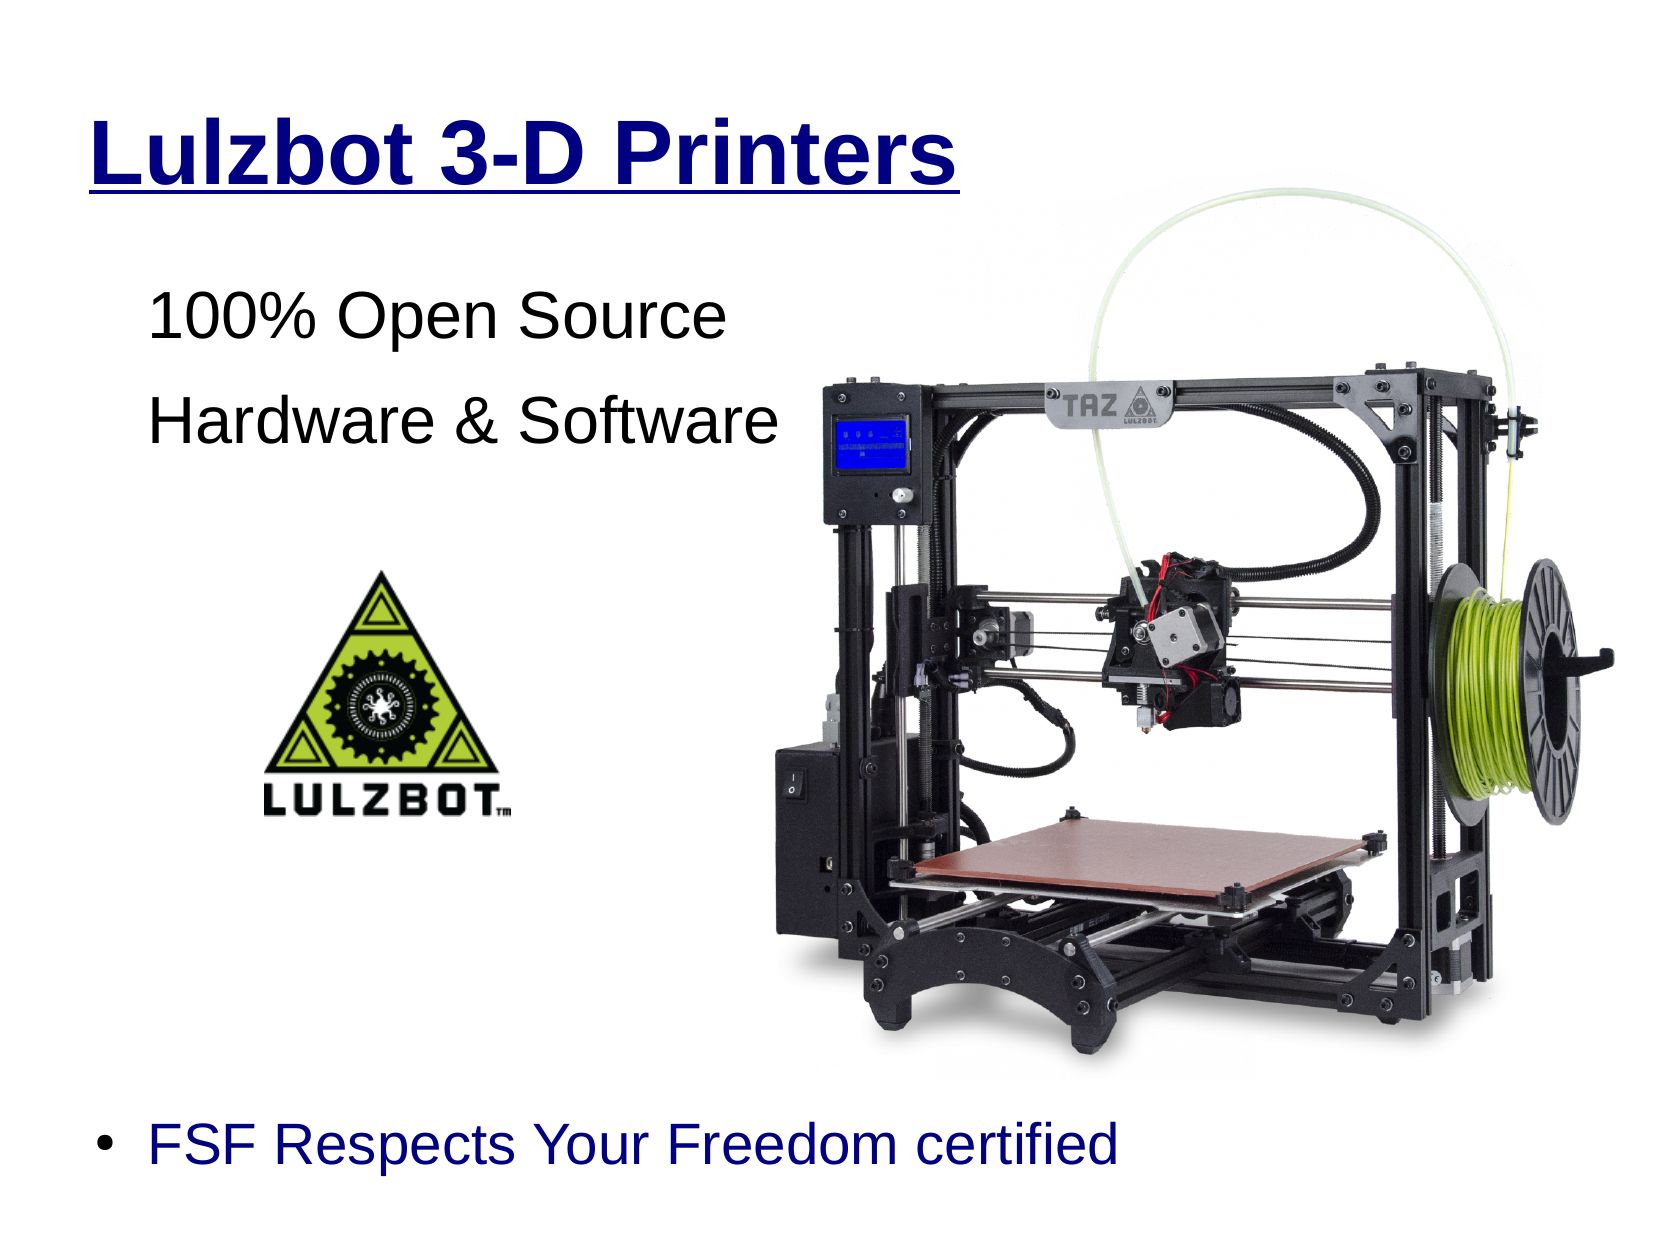

# Lulzbot 3-D Printers
100% Open Source
Hardware & Software
FSF Respects Your Freedom certified